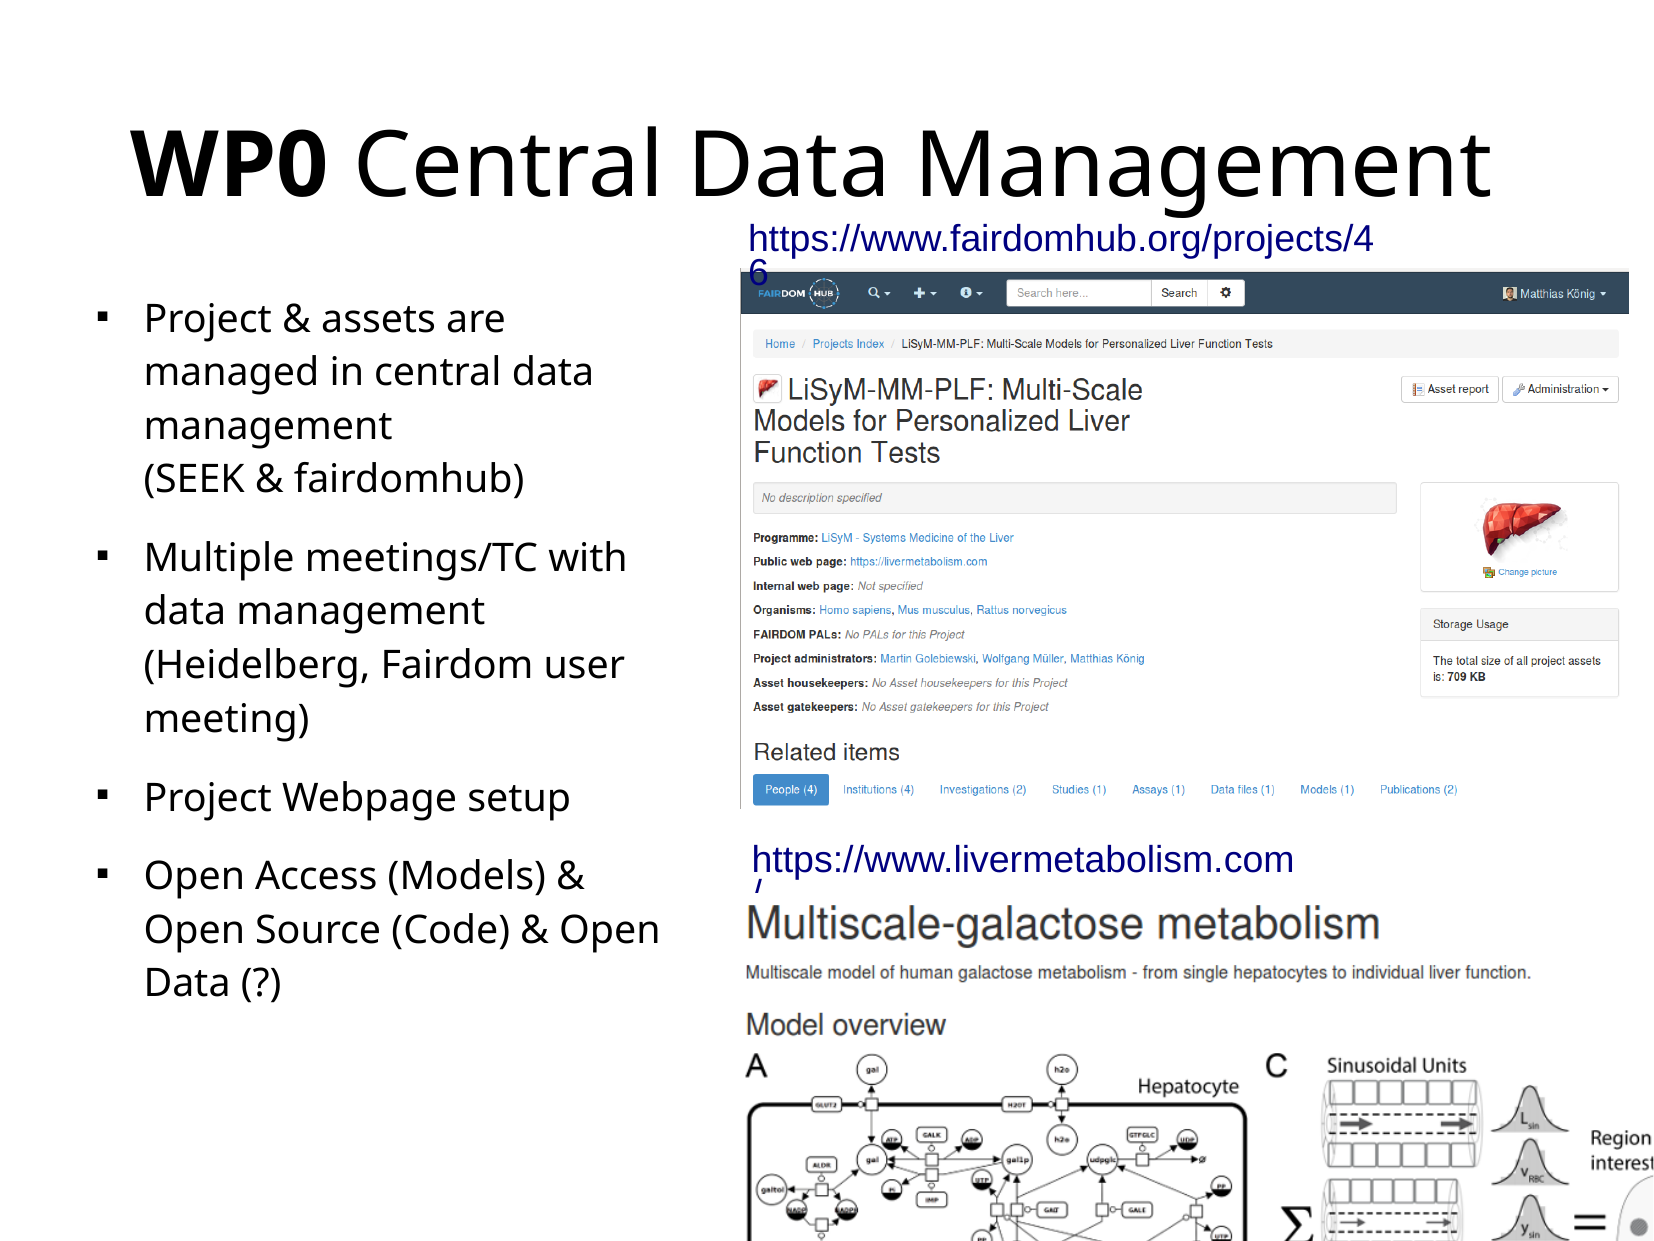

# WP0 Central Data Management
https://www.fairdomhub.org/projects/46
Project & assets are managed in central data management
(SEEK & fairdomhub)
Multiple meetings/TC with data management (Heidelberg, Fairdom user meeting)
Project Webpage setup
Open Access (Models) & Open Source (Code) & Open Data (?)
https://www.livermetabolism.com/